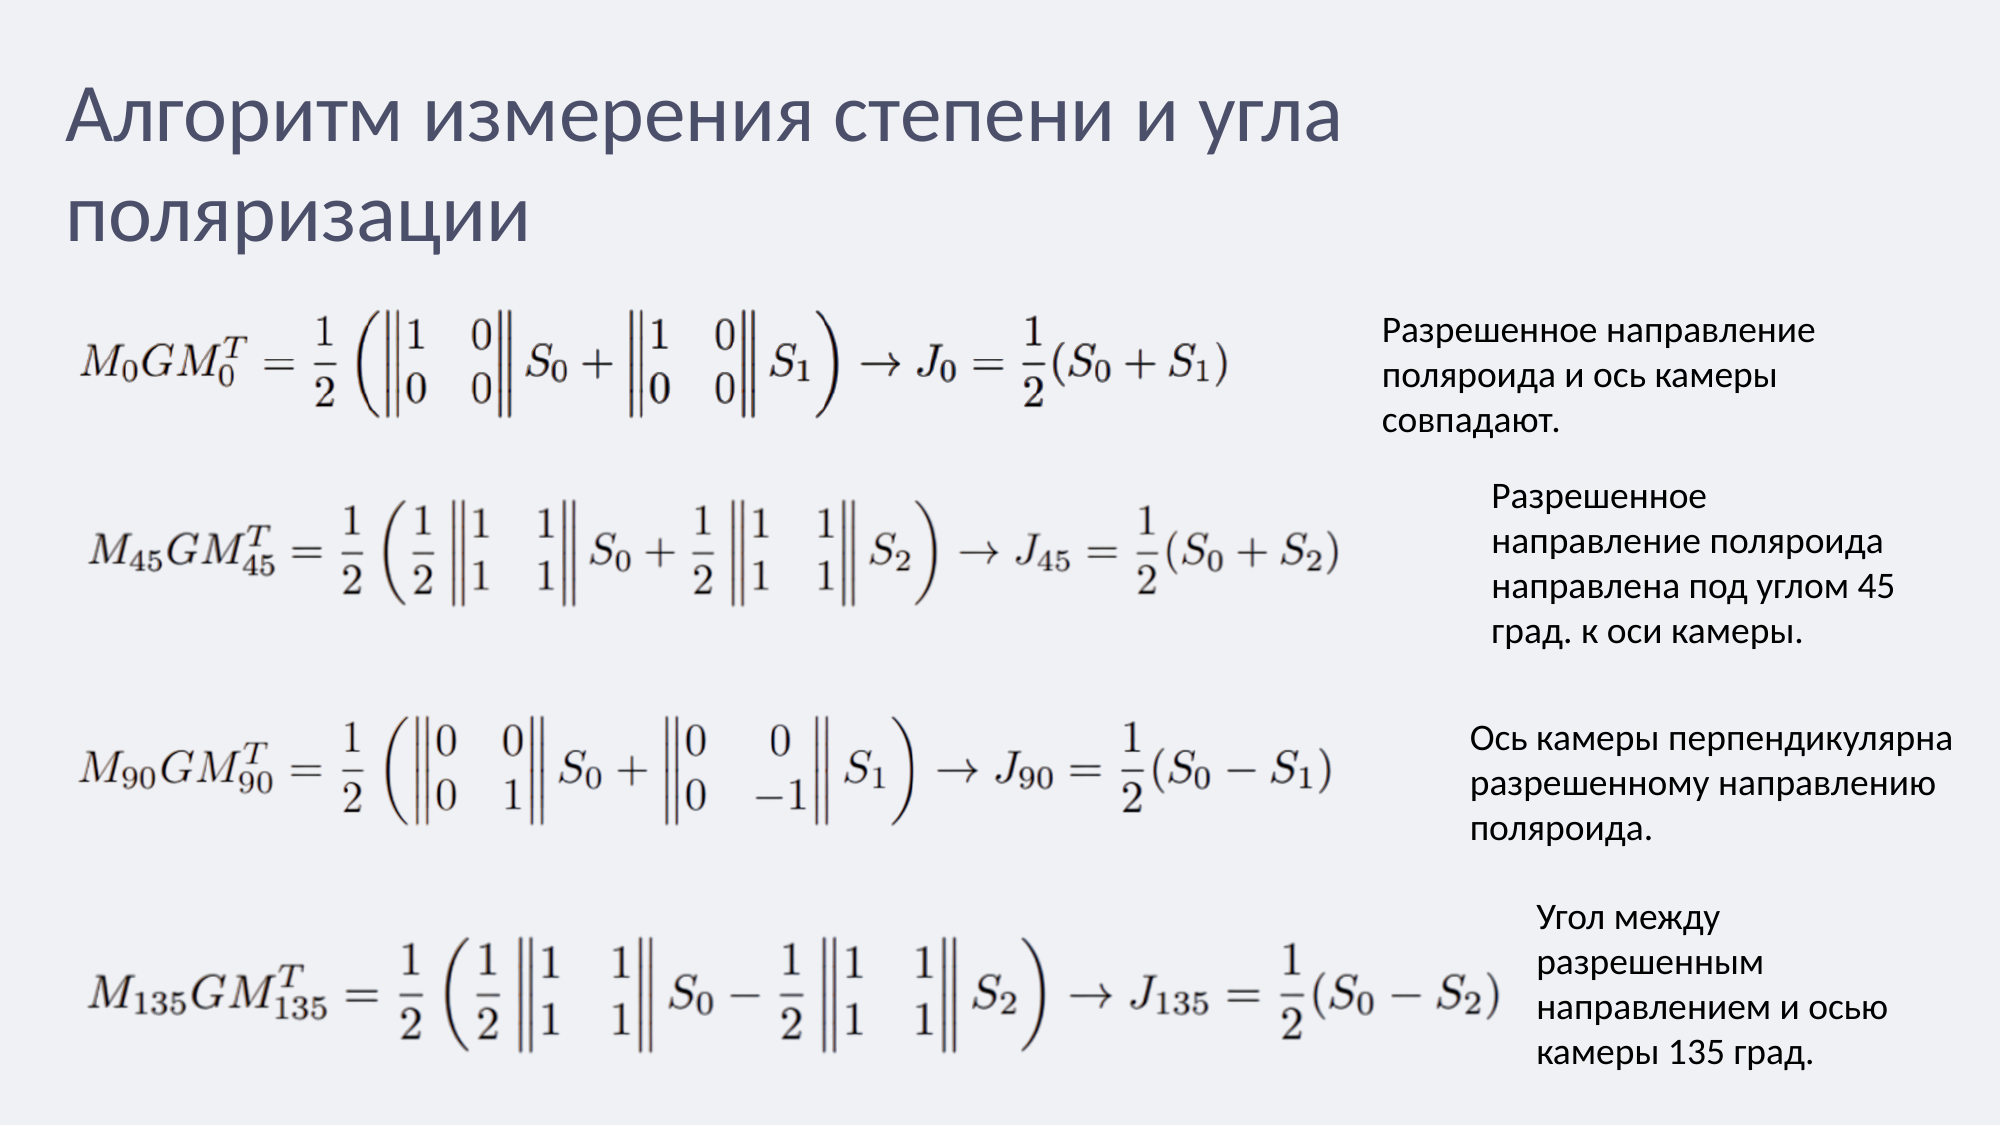

# Алгоритм измерения степени и угла поляризации
Разрешенное направление поляроида и ось камеры совпадают.
Разрешенное направление поляроида направлена под углом 45 град. к оси камеры.
Ось камеры перпендикулярна разрешенному направлению поляроида.
Угол между разрешенным направлением и осью камеры 135 град.